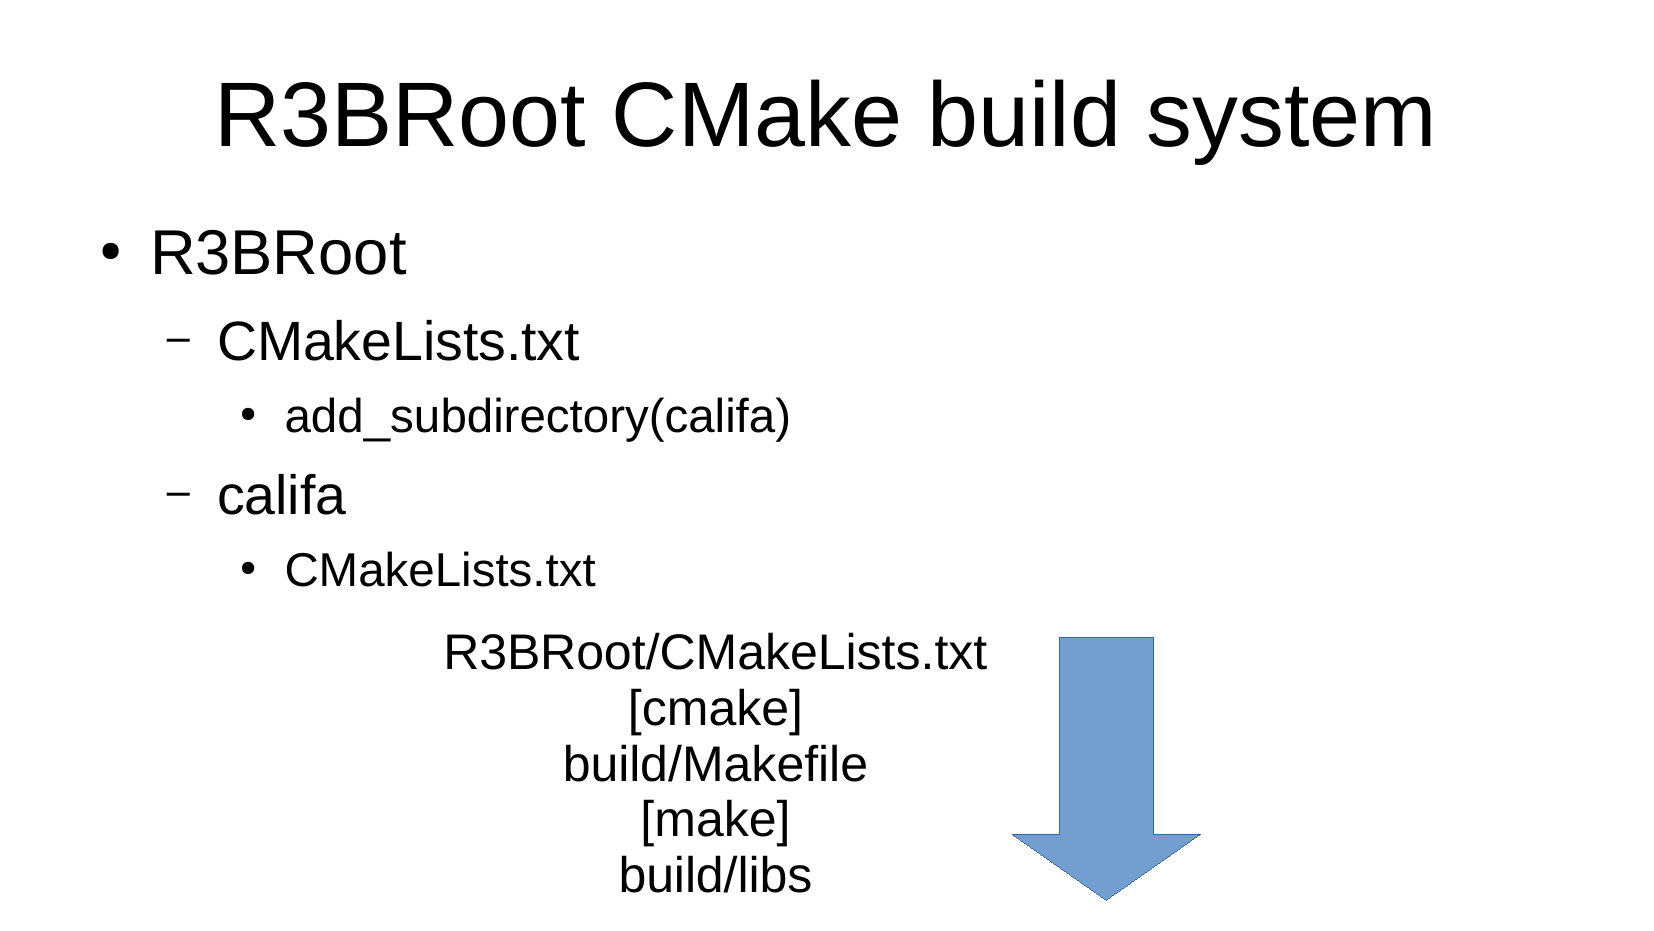

# R3BRoot CMake build system
R3BRoot
CMakeLists.txt
add_subdirectory(califa)
califa
CMakeLists.txt
R3BRoot/CMakeLists.txt
[cmake]
build/Makefile
[make]
build/libs